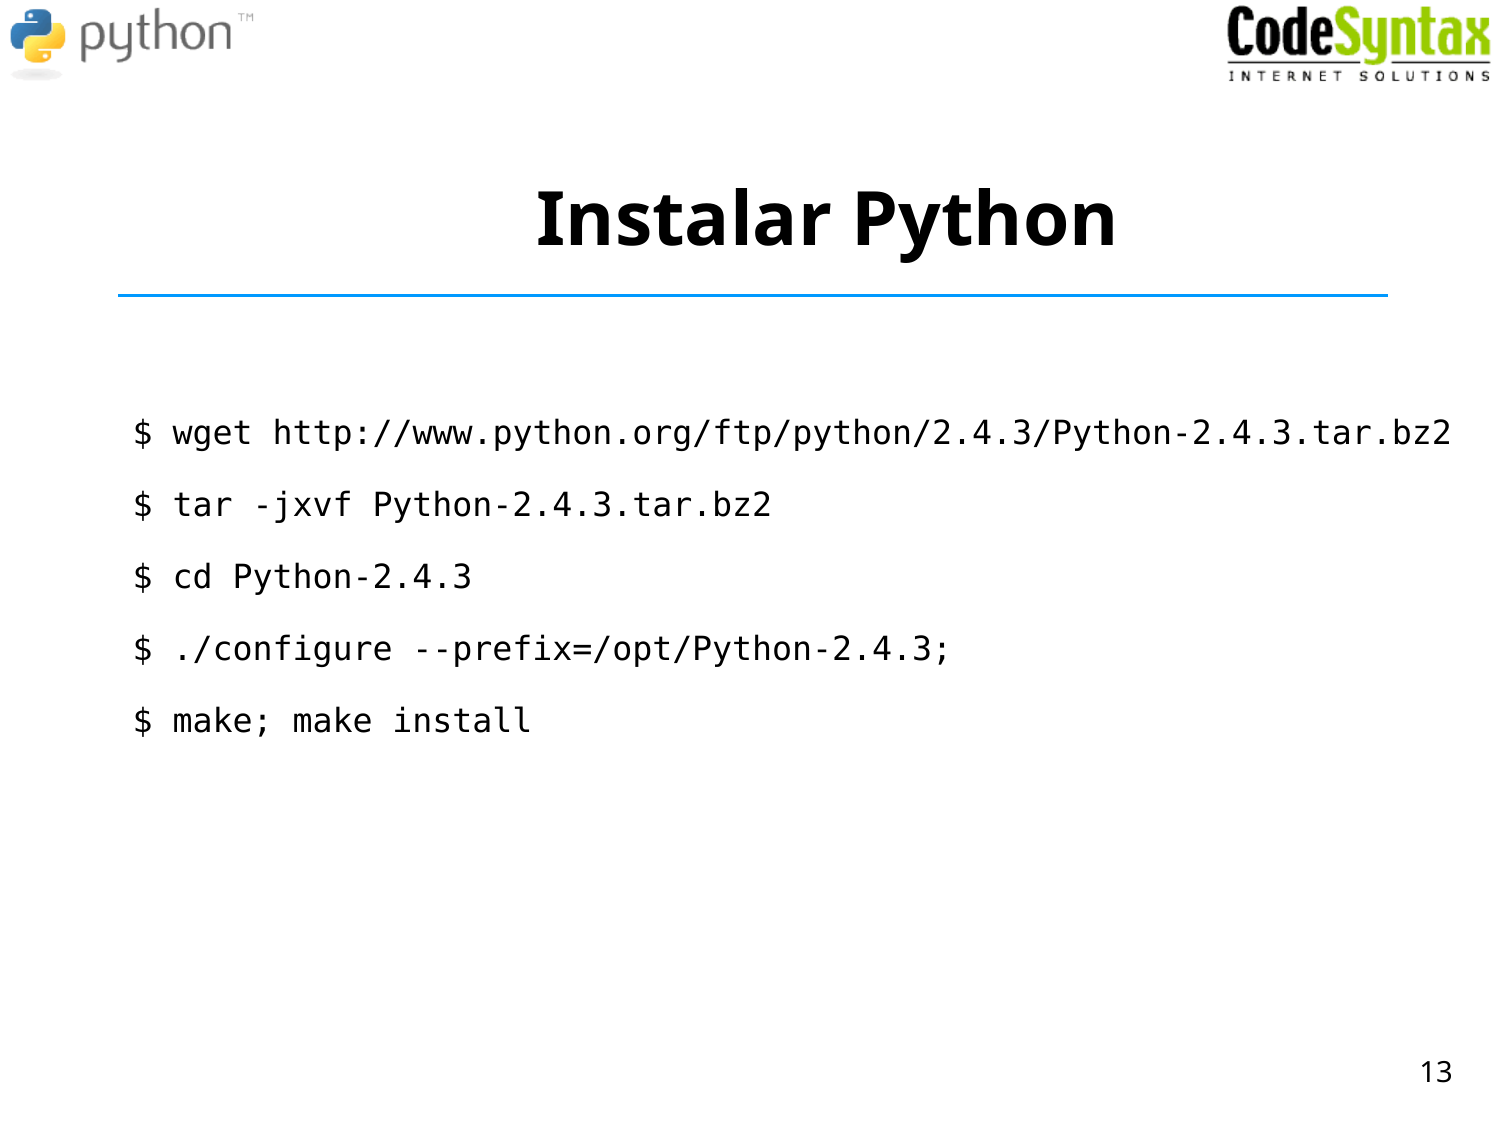

# Instalar Python
$ wget http://www.python.org/ftp/python/2.4.3/Python-2.4.3.tar.bz2
$ tar -jxvf Python-2.4.3.tar.bz2
$ cd Python-2.4.3
$ ./configure --prefix=/opt/Python-2.4.3;
$ make; make install
13